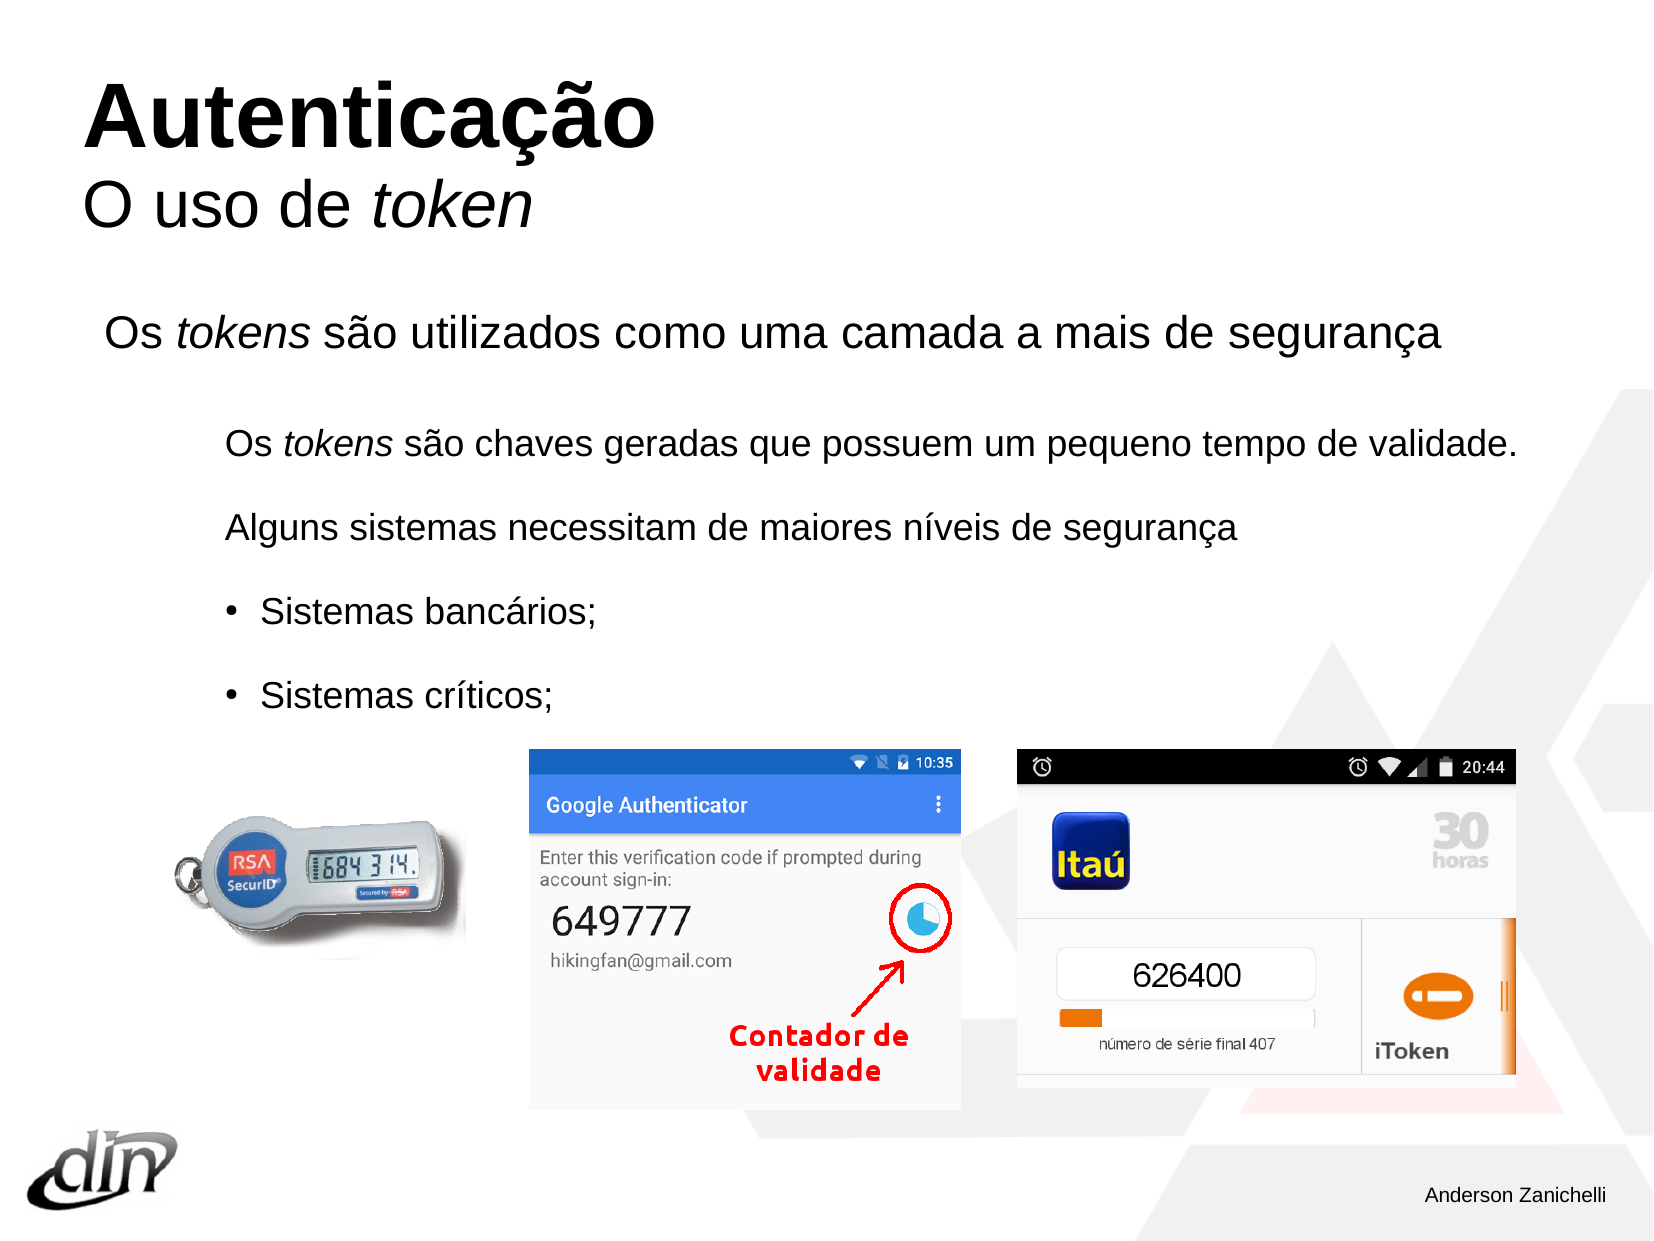

# Autenticação O uso de token
Os tokens são utilizados como uma camada a mais de segurança
Os tokens são chaves geradas que possuem um pequeno tempo de validade.
Alguns sistemas necessitam de maiores níveis de segurança
Sistemas bancários;
Sistemas críticos;
Anderson Zanichelli